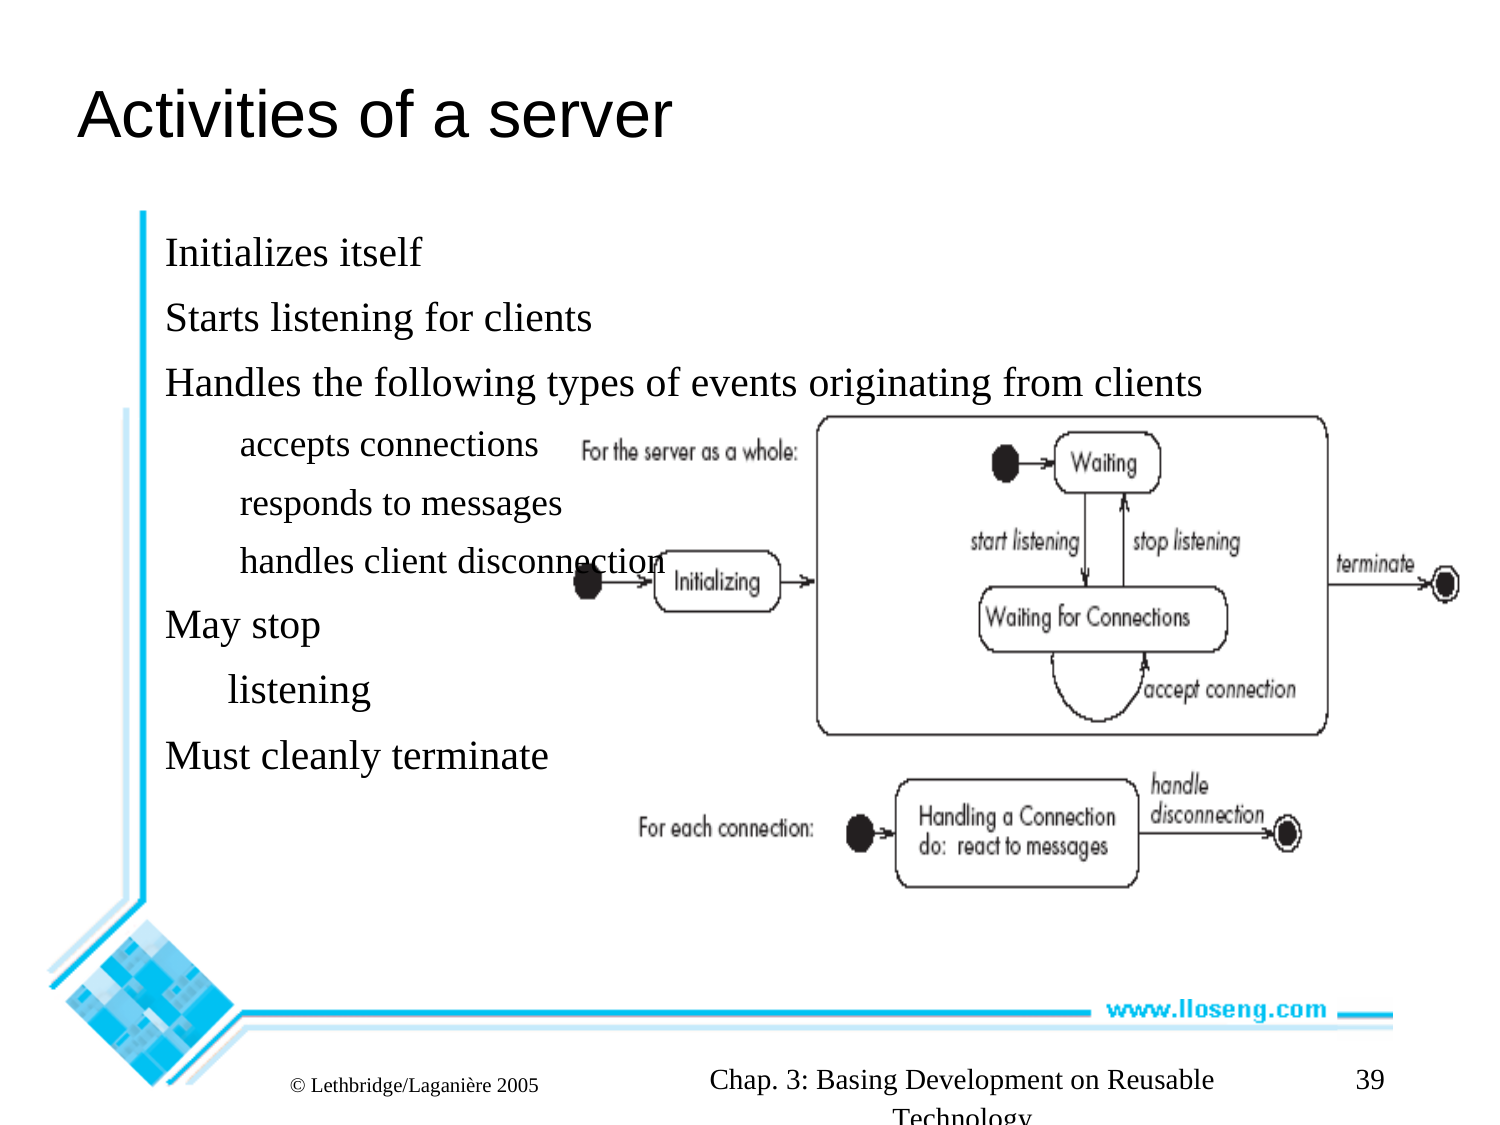

# Activities of a server
Initializes itself
Starts listening for clients
Handles the following types of events originating from clients
accepts connections
responds to messages
handles client disconnection
May stop
 listening
Must cleanly terminate
Chap. 3: Basing Development on Reusable Technology
© Lethbridge/Laganière 2005